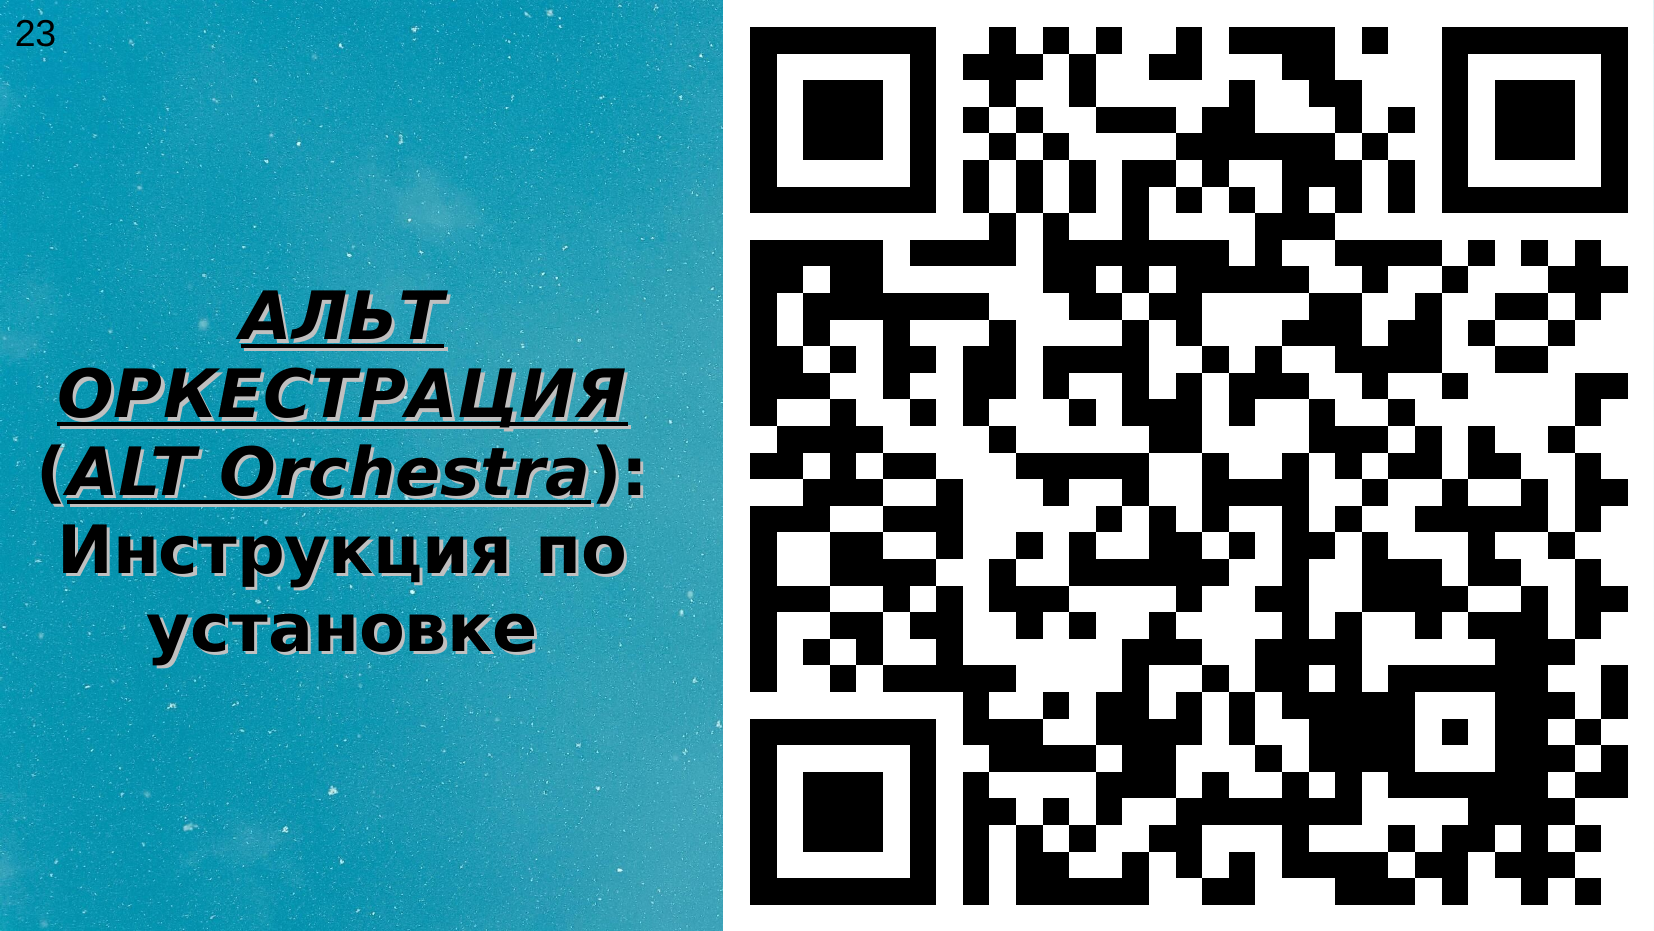

# АЛЬТ ОРКЕСТРАЦИЯ (ALT Orchestra): Инструкция по установке